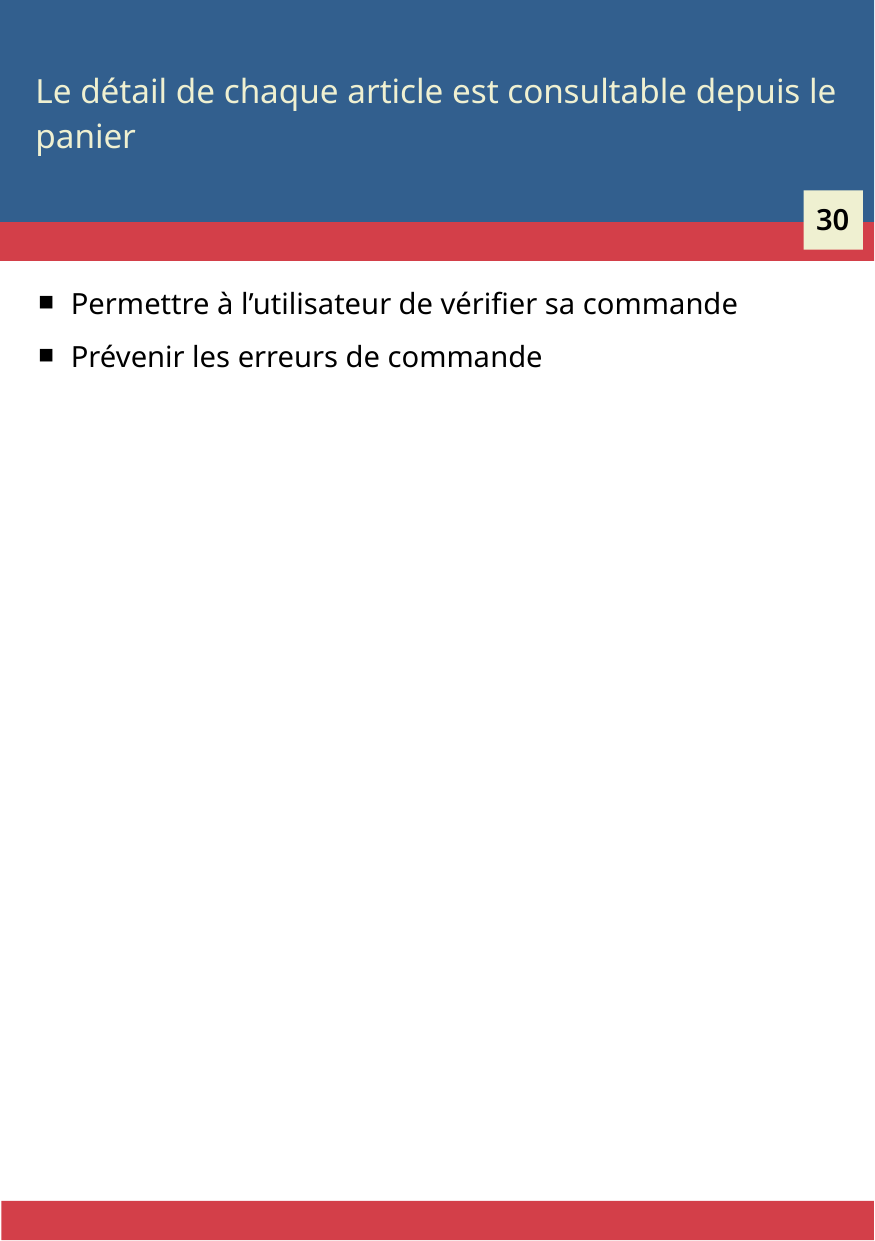

# Le détail de chaque article est consultable depuis le panier
30
Permettre à l’utilisateur de vérifier sa commande
Prévenir les erreurs de commande